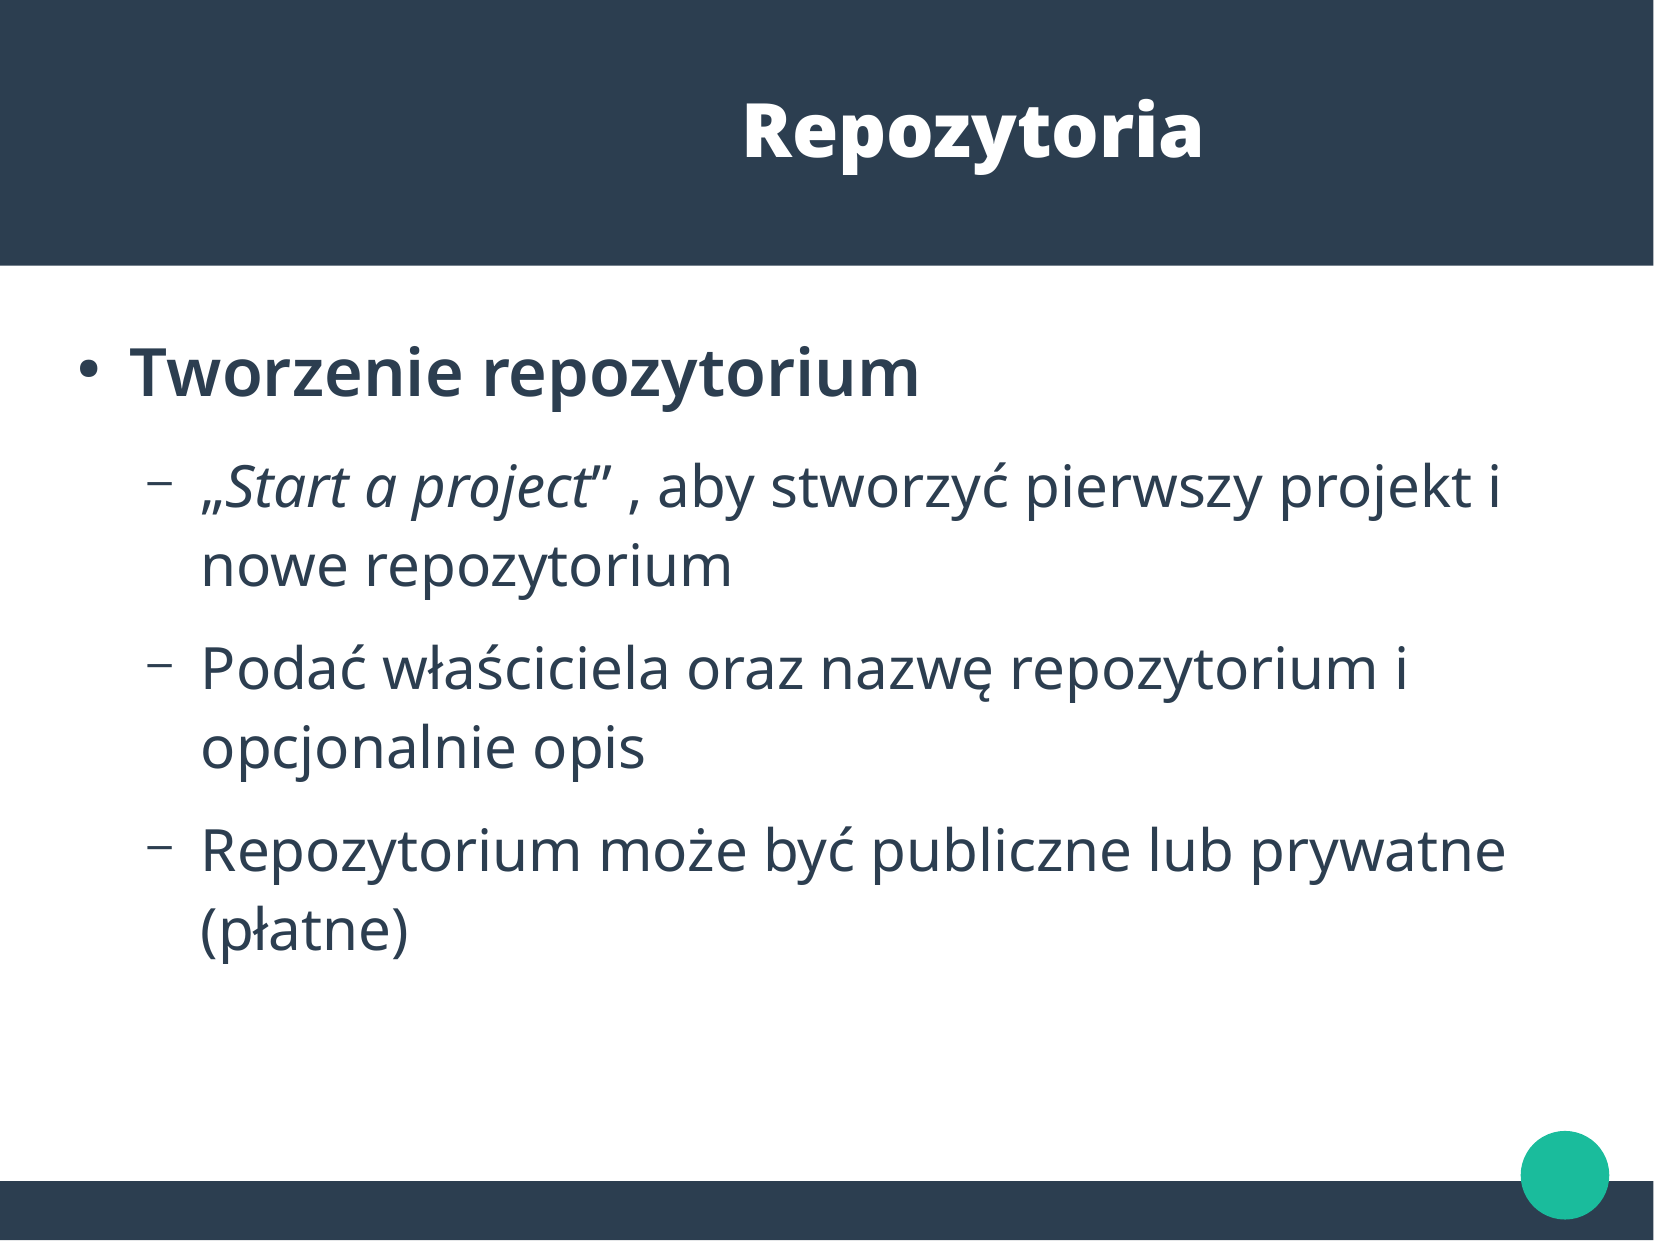

# Repozytoria
Tworzenie repozytorium
„Start a project” , aby stworzyć pierwszy projekt i nowe repozytorium
Podać właściciela oraz nazwę repozytorium i opcjonalnie opis
Repozytorium może być publiczne lub prywatne (płatne)